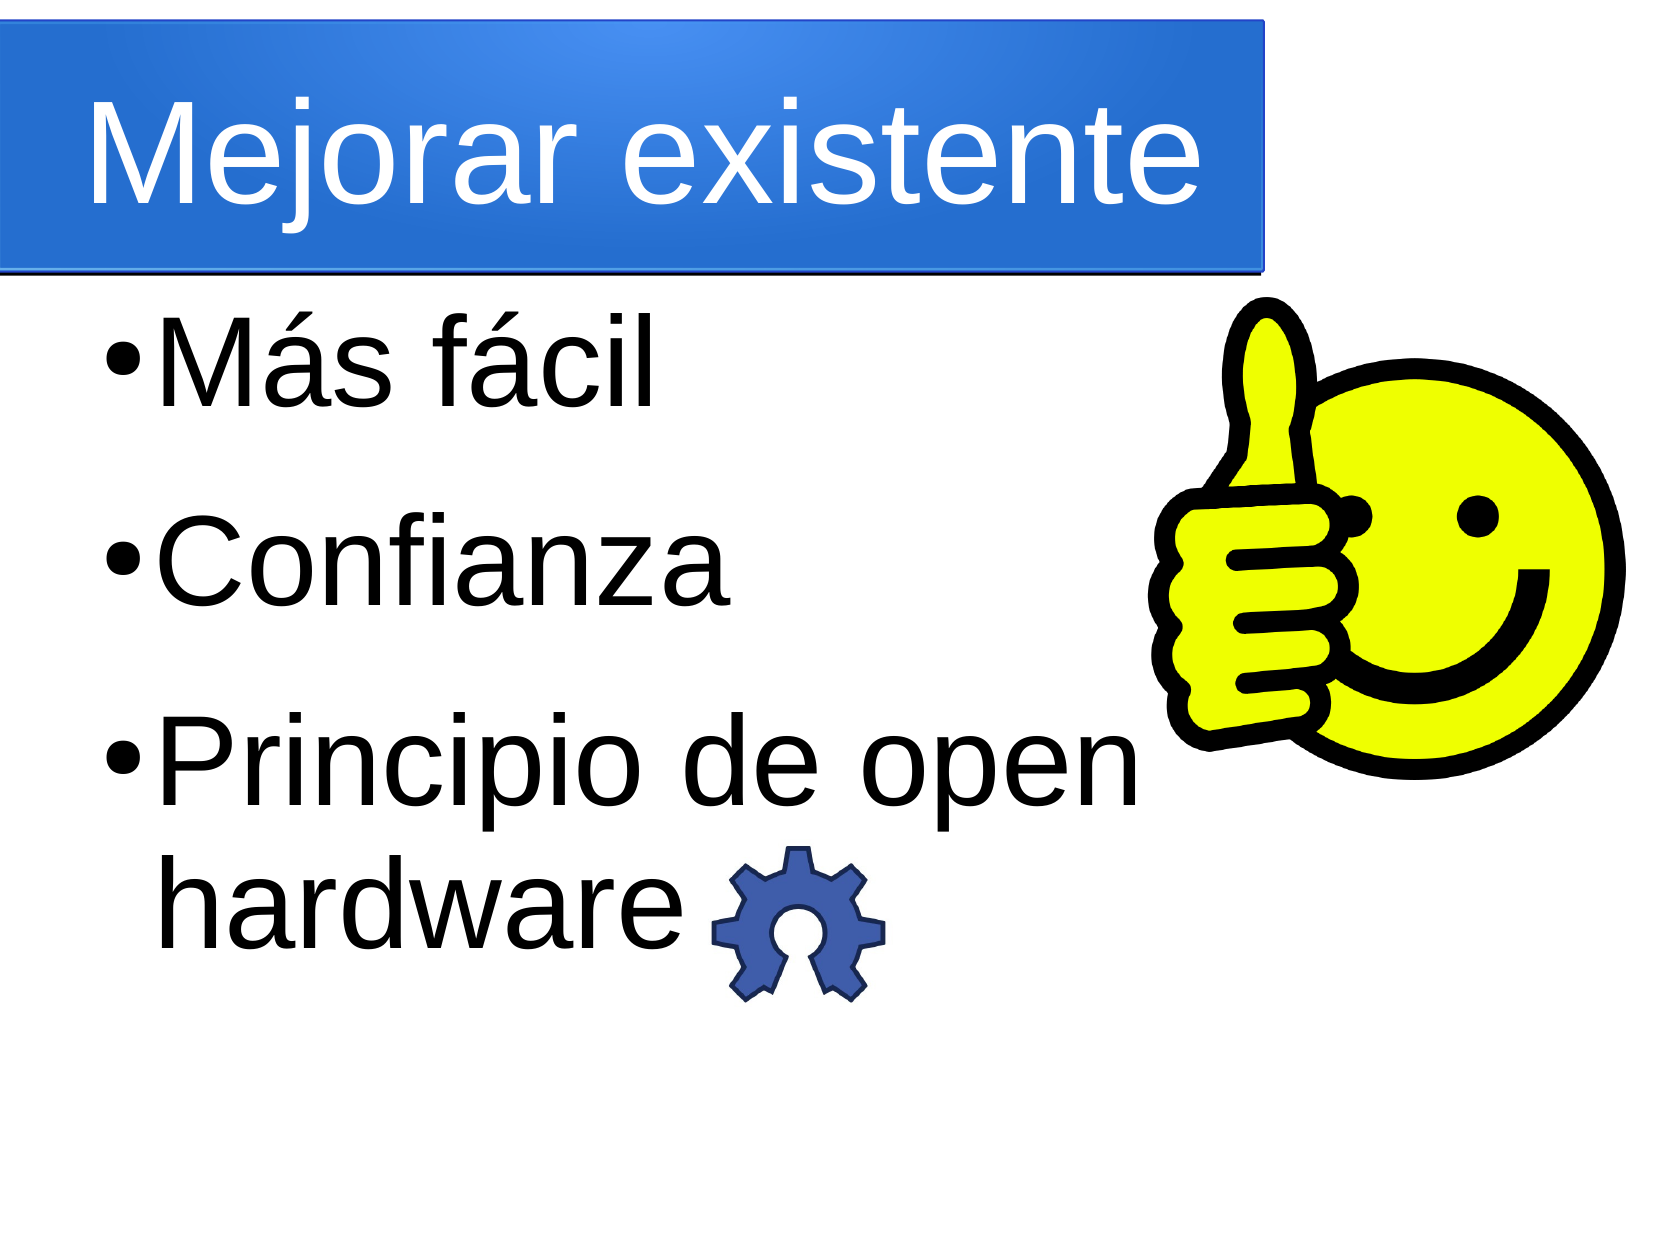

# Mejorar existente
Más fácil
Confianza
Principio de open hardware